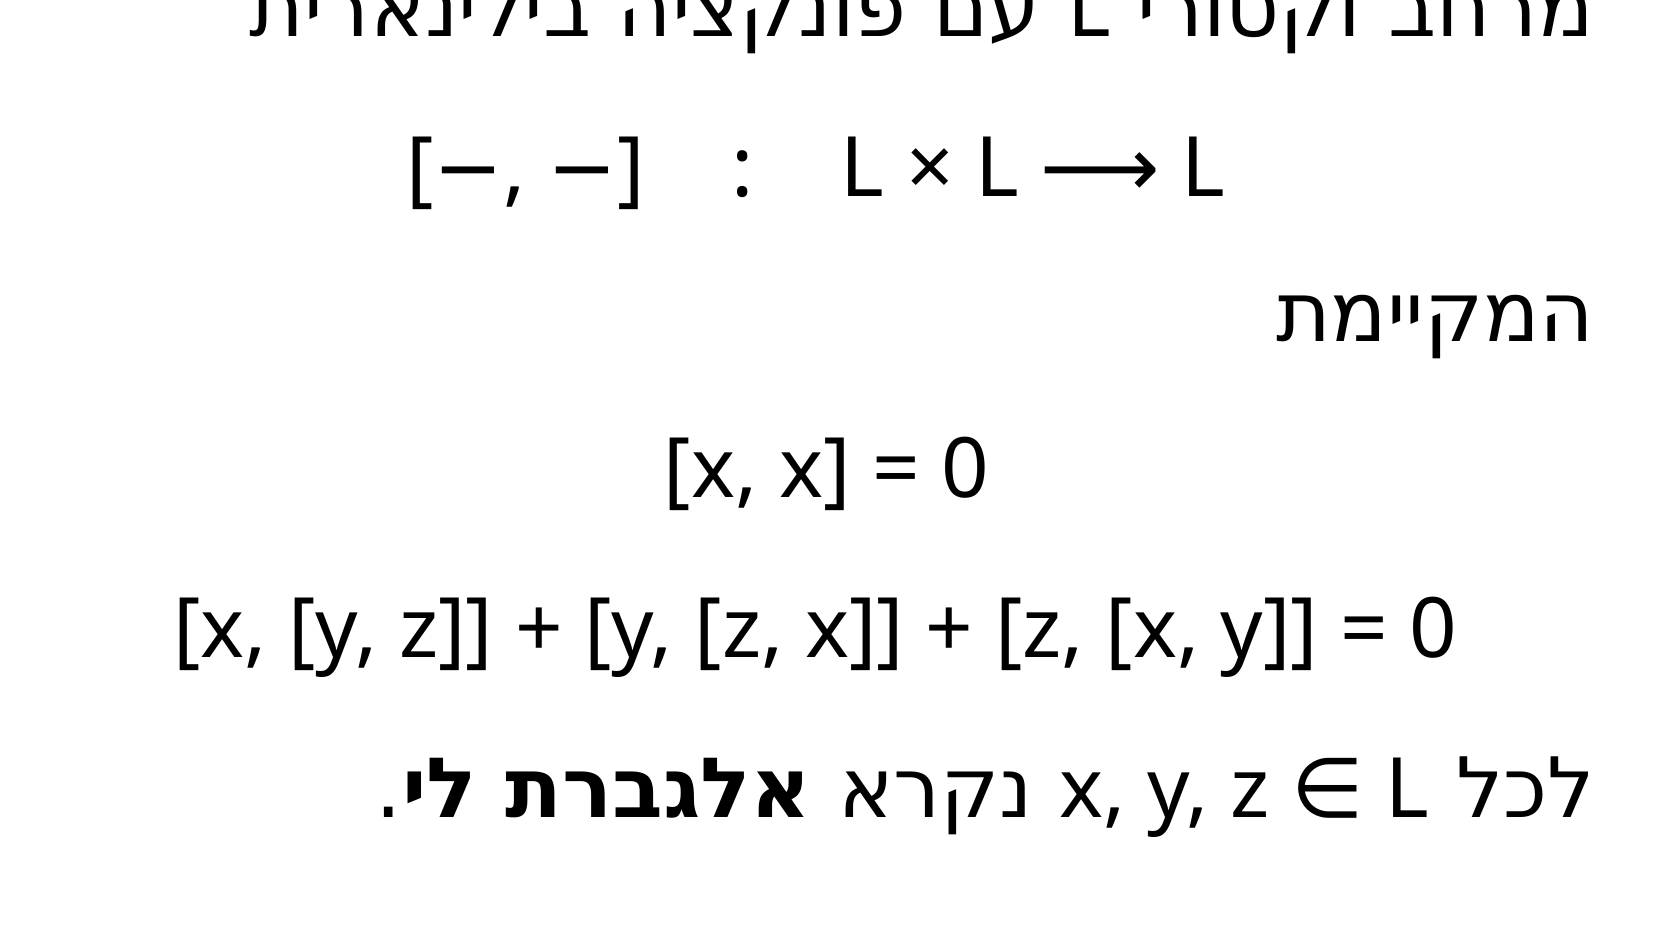

# מרחב וקטורי L עם פונקציה בילינארית
[−, −] : L × L ⟶ L
המקיימת
[x, x] = 0
[x, [y, z]] + [y, [z, x]] + [z, [x, y]] = 0
לכל x, y, z ∈ L נקרא אלגברת לי.